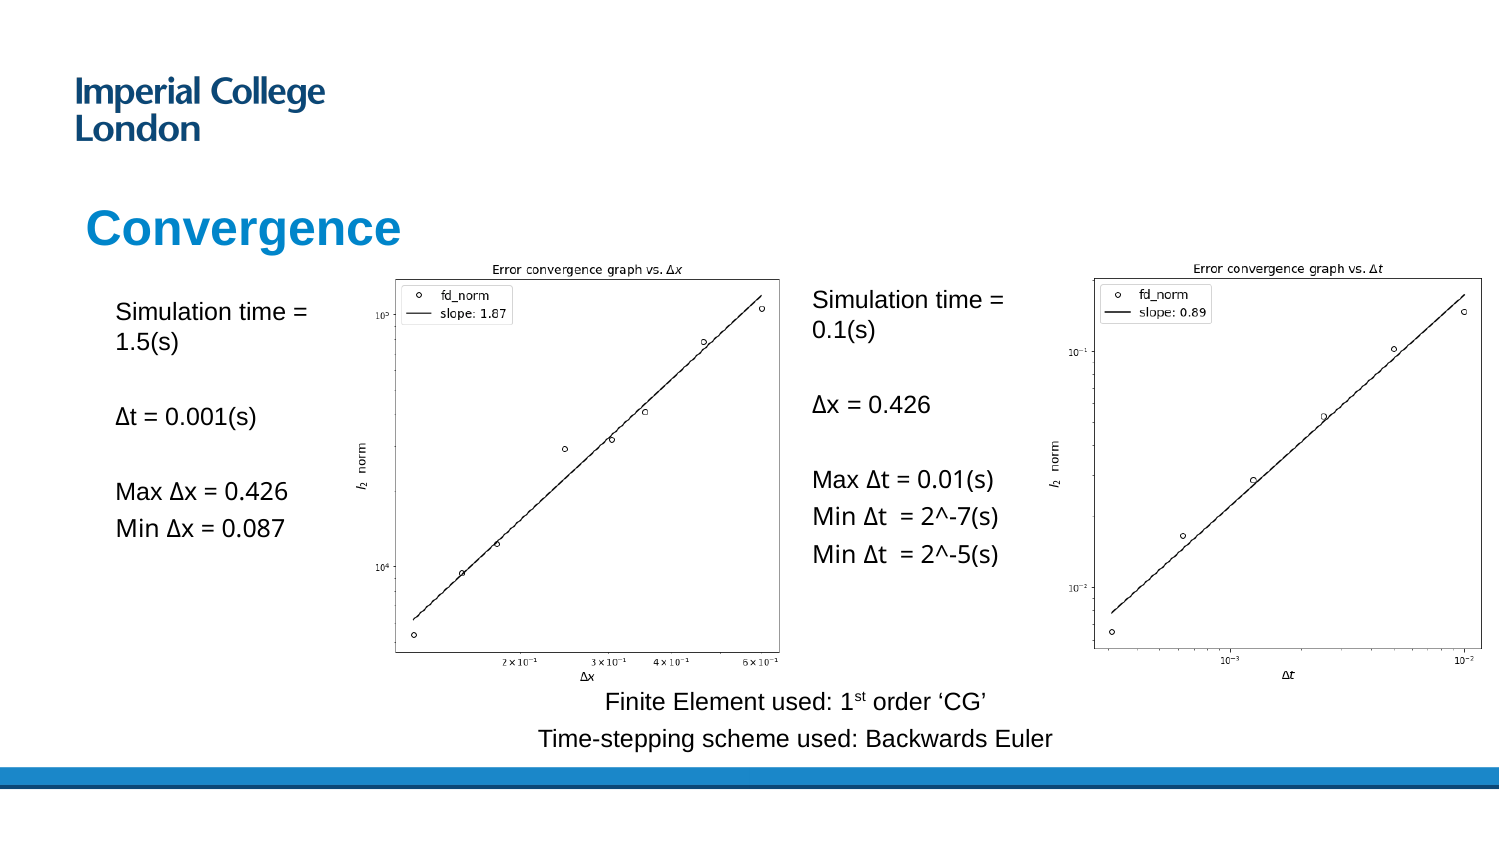

Convergence
Simulation time = 0.1(s)
Δx = 0.426
Max Δt = 0.01(s)
Min Δt = 2^-7(s)
Min Δt = 2^-5(s)
# Simulation time = 1.5(s)
Δt = 0.001(s)
Max Δx = 0.426
Min Δx = 0.087
Finite Element used: 1st order ‘CG’
Time-stepping scheme used: Backwards Euler